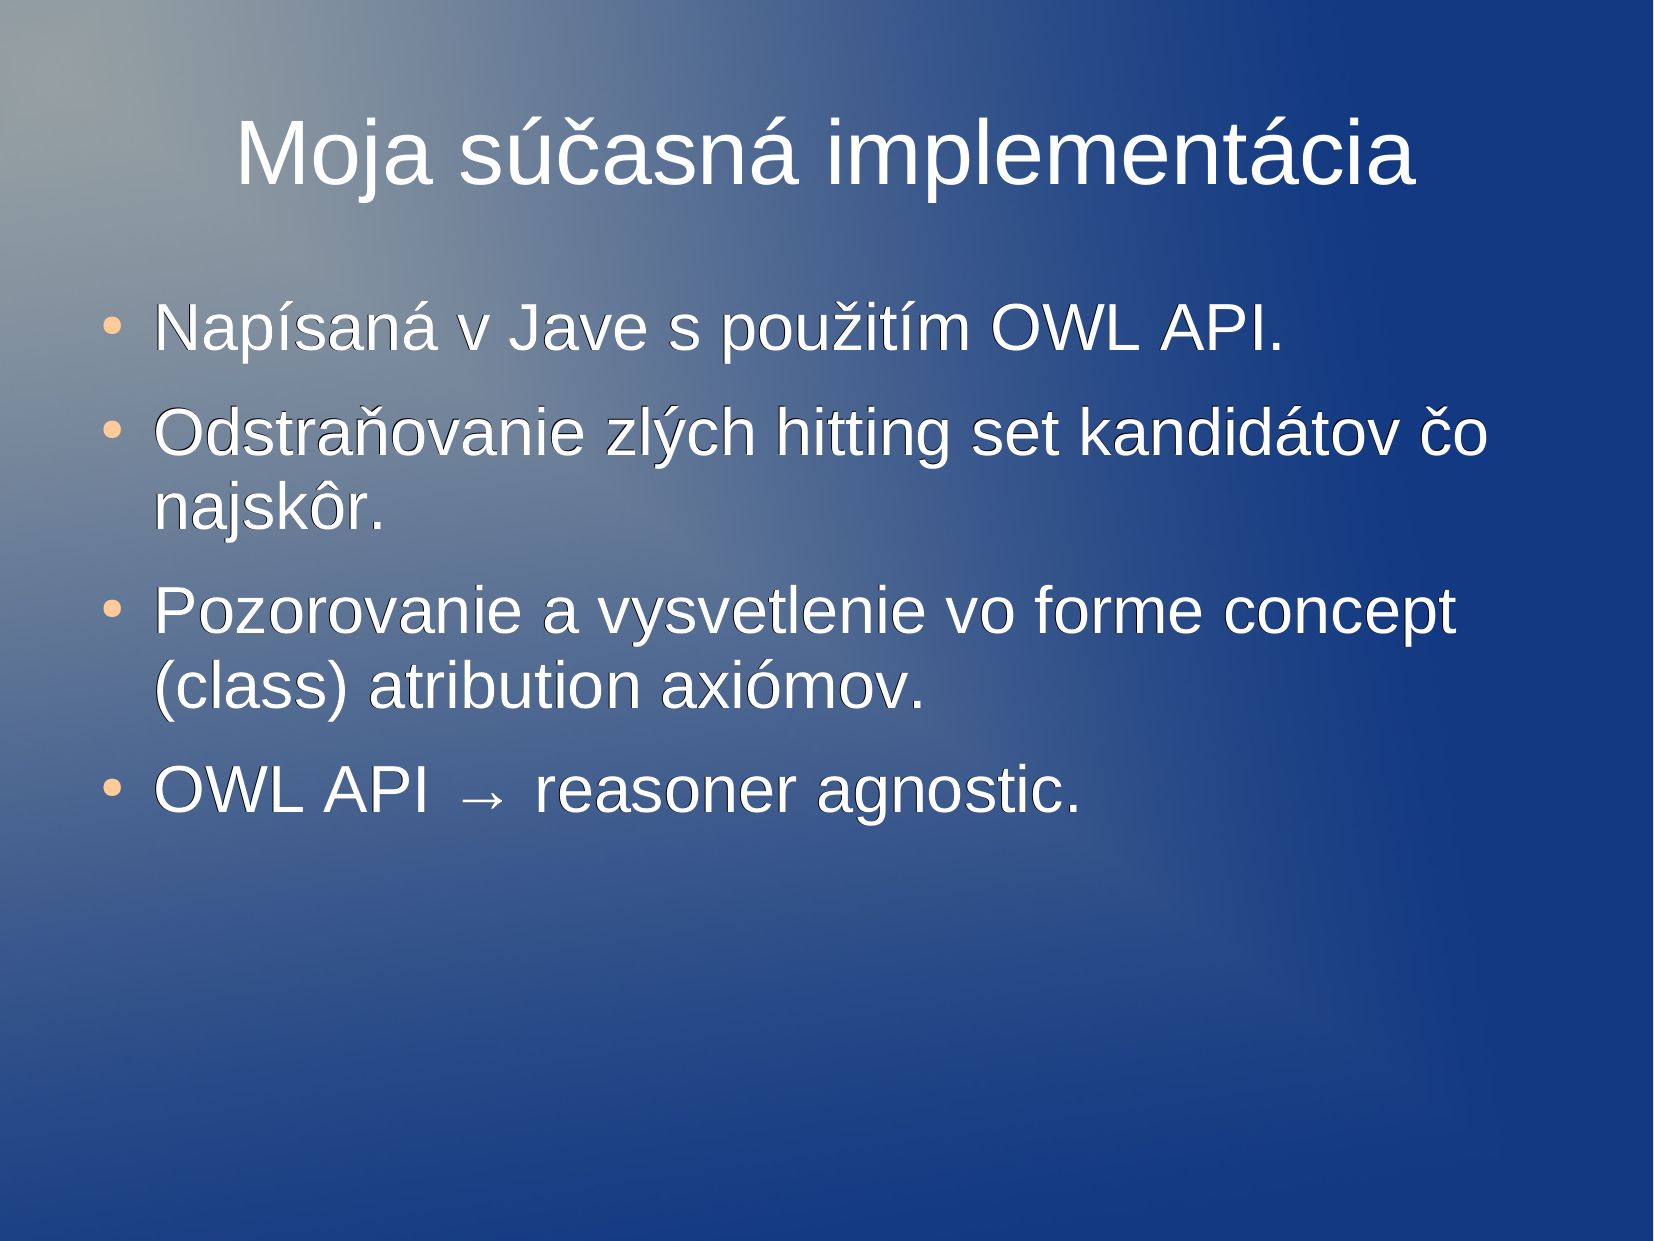

# Moja súčasná implementácia
Napísaná v Jave s použitím OWL API.
Odstraňovanie zlých hitting set kandidátov čo najskôr.
Pozorovanie a vysvetlenie vo forme concept (class) atribution axiómov.
OWL API → reasoner agnostic.